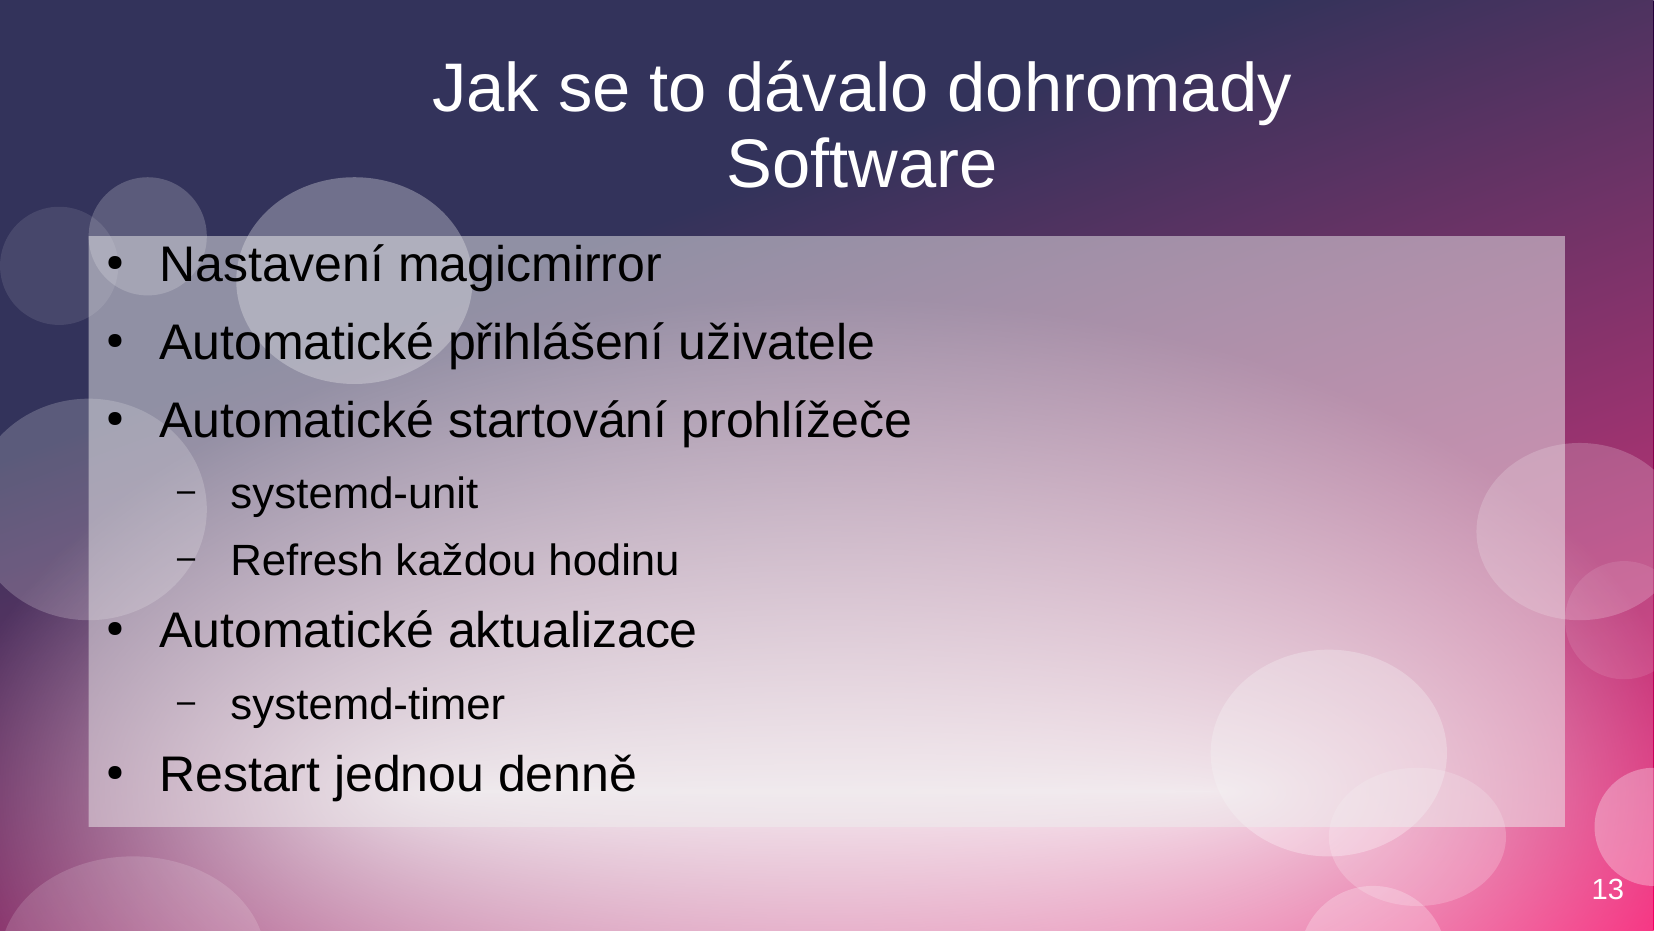

# Jak se to dávalo dohromady Software
Nastavení magicmirror
Automatické přihlášení uživatele
Automatické startování prohlížeče
systemd-unit
Refresh každou hodinu
Automatické aktualizace
systemd-timer
Restart jednou denně